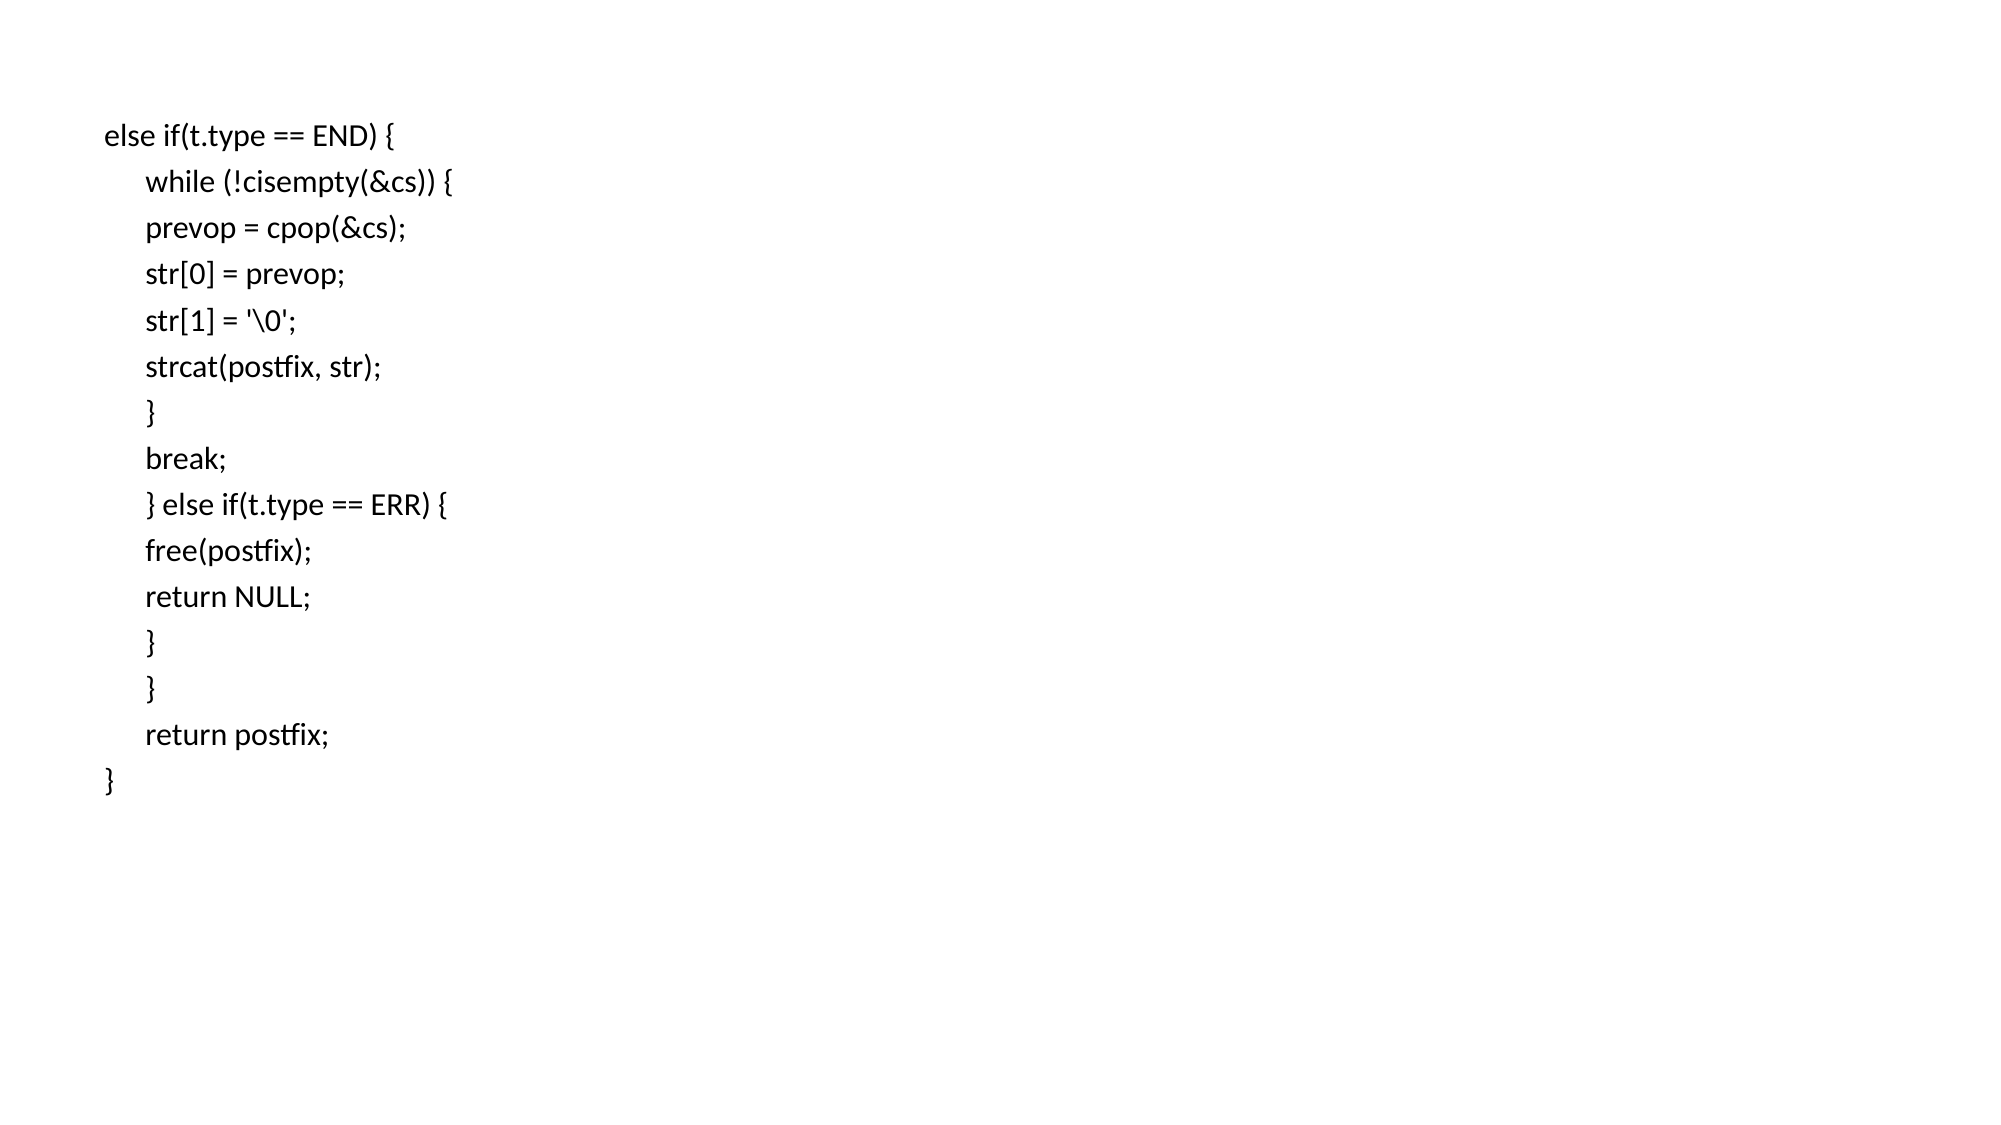

# else if(t.type == END) {
			while (!cisempty(&cs)) {
				prevop = cpop(&cs);
				str[0] = prevop;
				str[1] = '\0';
				strcat(postfix, str);
			}
			break;
		} else if(t.type == ERR) {
			free(postfix);
			return NULL;
		}
	}
	return postfix;
}